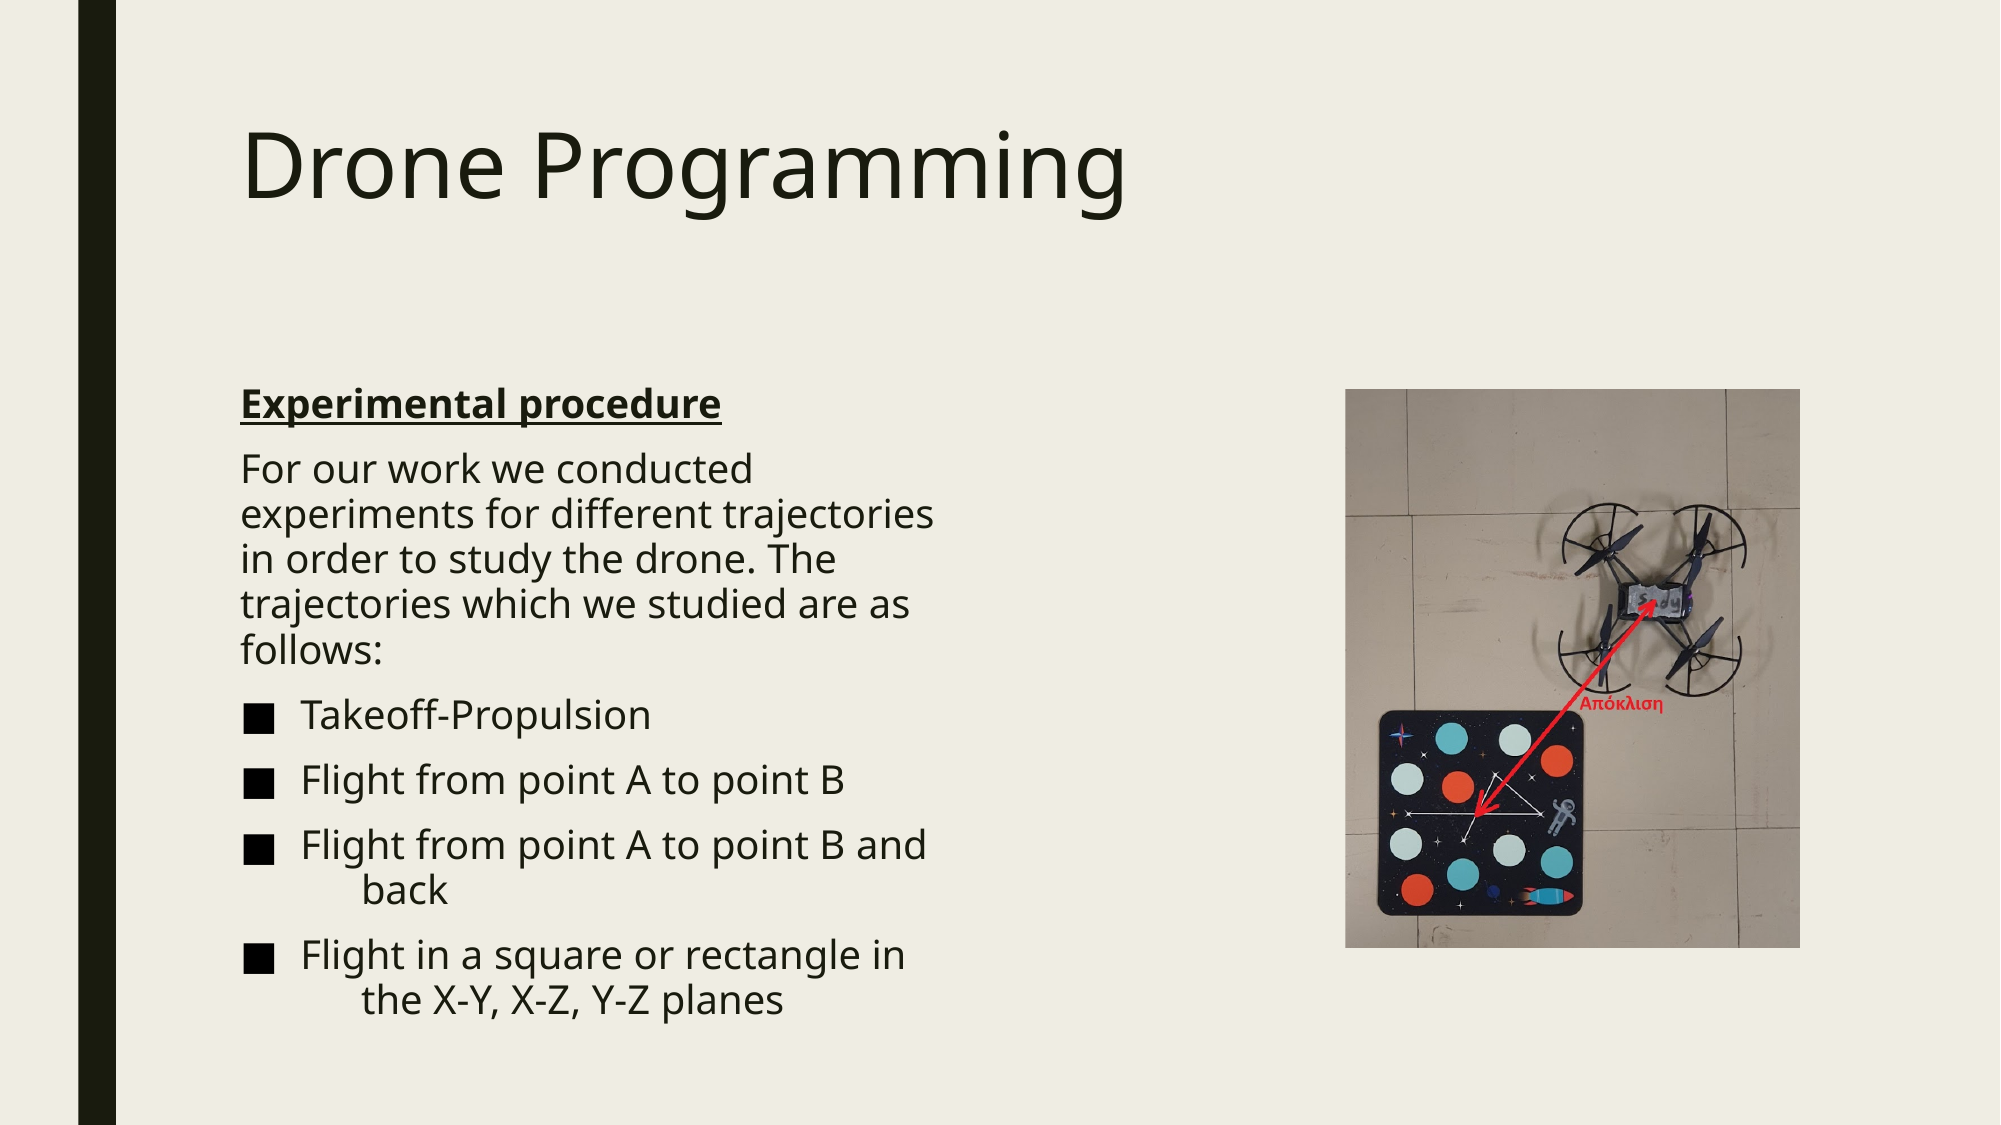

# Drone Programming
Experimental procedure
For our work we conducted experiments for different trajectories in order to study the drone. The trajectories which we studied are as follows:
Takeoff-Propulsion
Flight from point A to point B
Flight from point A to point B and back
Flight in a square or rectangle in the X-Y, X-Z, Y-Z planes